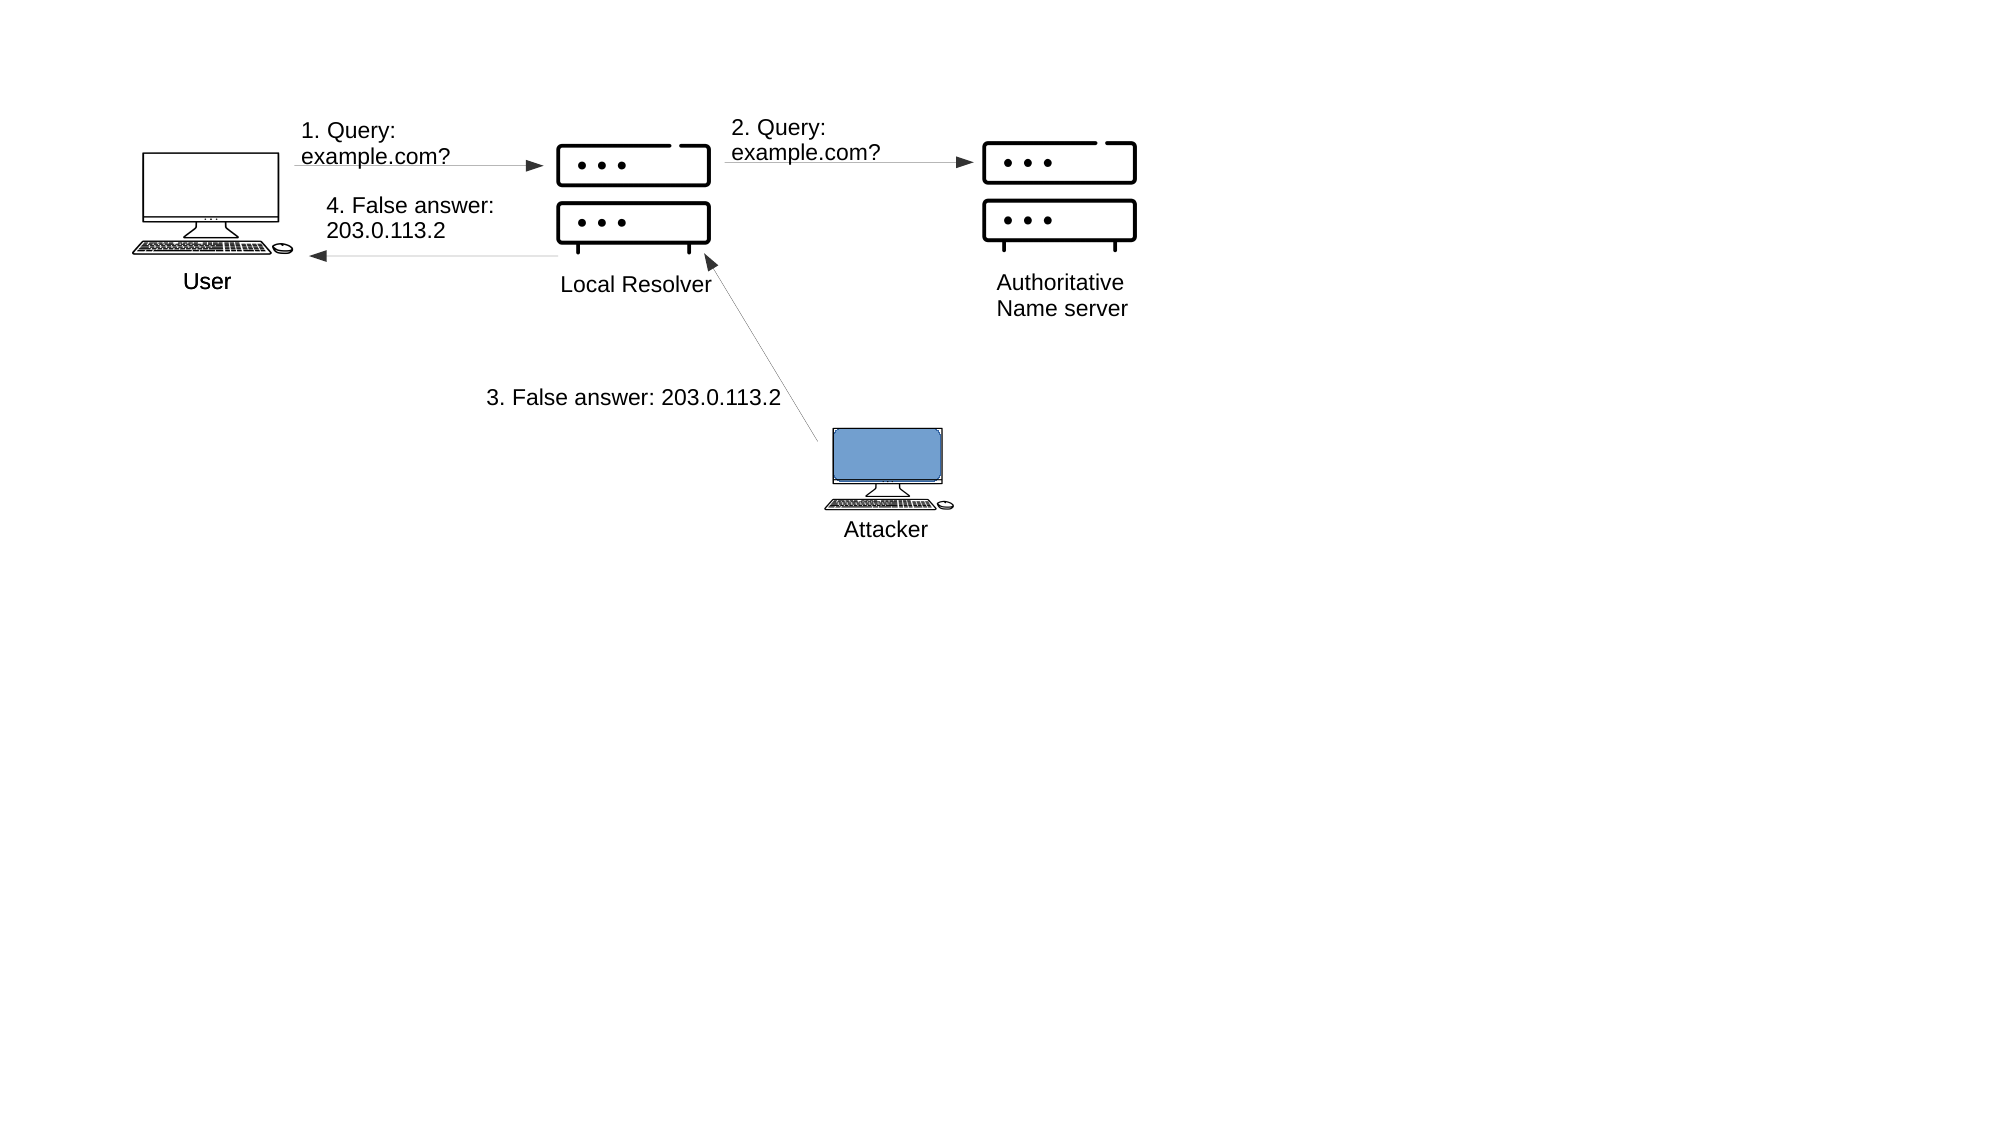

2. Query: example.com?
1. Query: example.com?
4. False answer: 203.0.113.2
User
User
Authoritative
Name server
Local Resolver
3. False answer: 203.0.113.2
Attacker